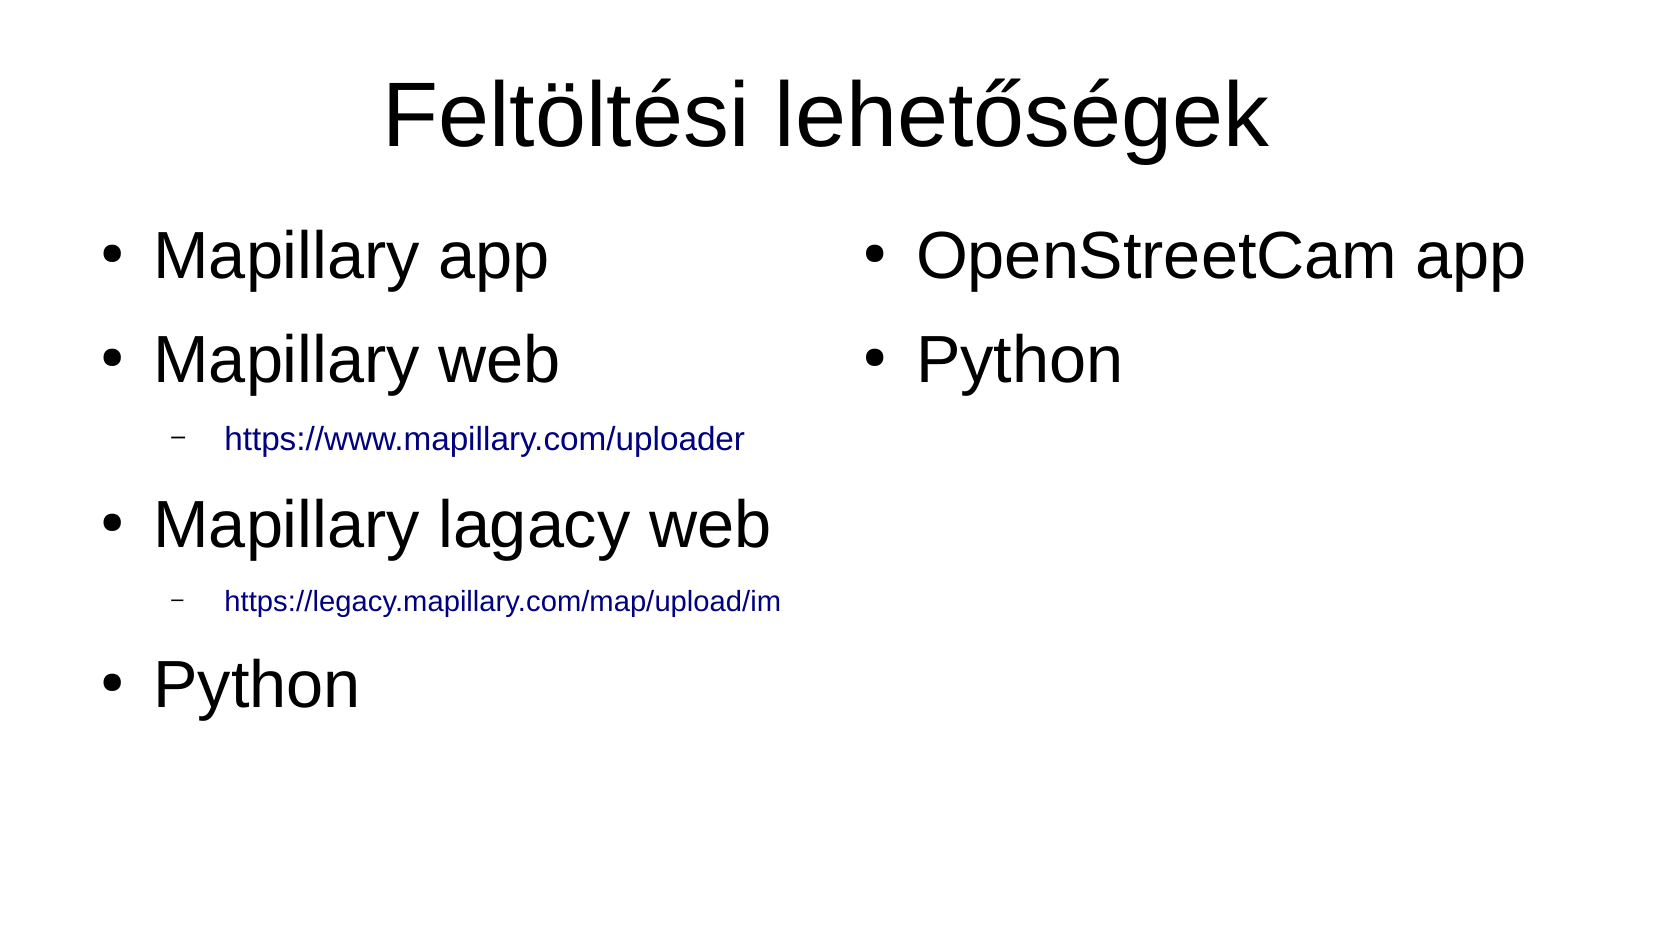

# Feltöltési lehetőségek
Mapillary app
Mapillary web
https://www.mapillary.com/uploader
Mapillary lagacy web
https://legacy.mapillary.com/map/upload/im
Python
OpenStreetCam app
Python